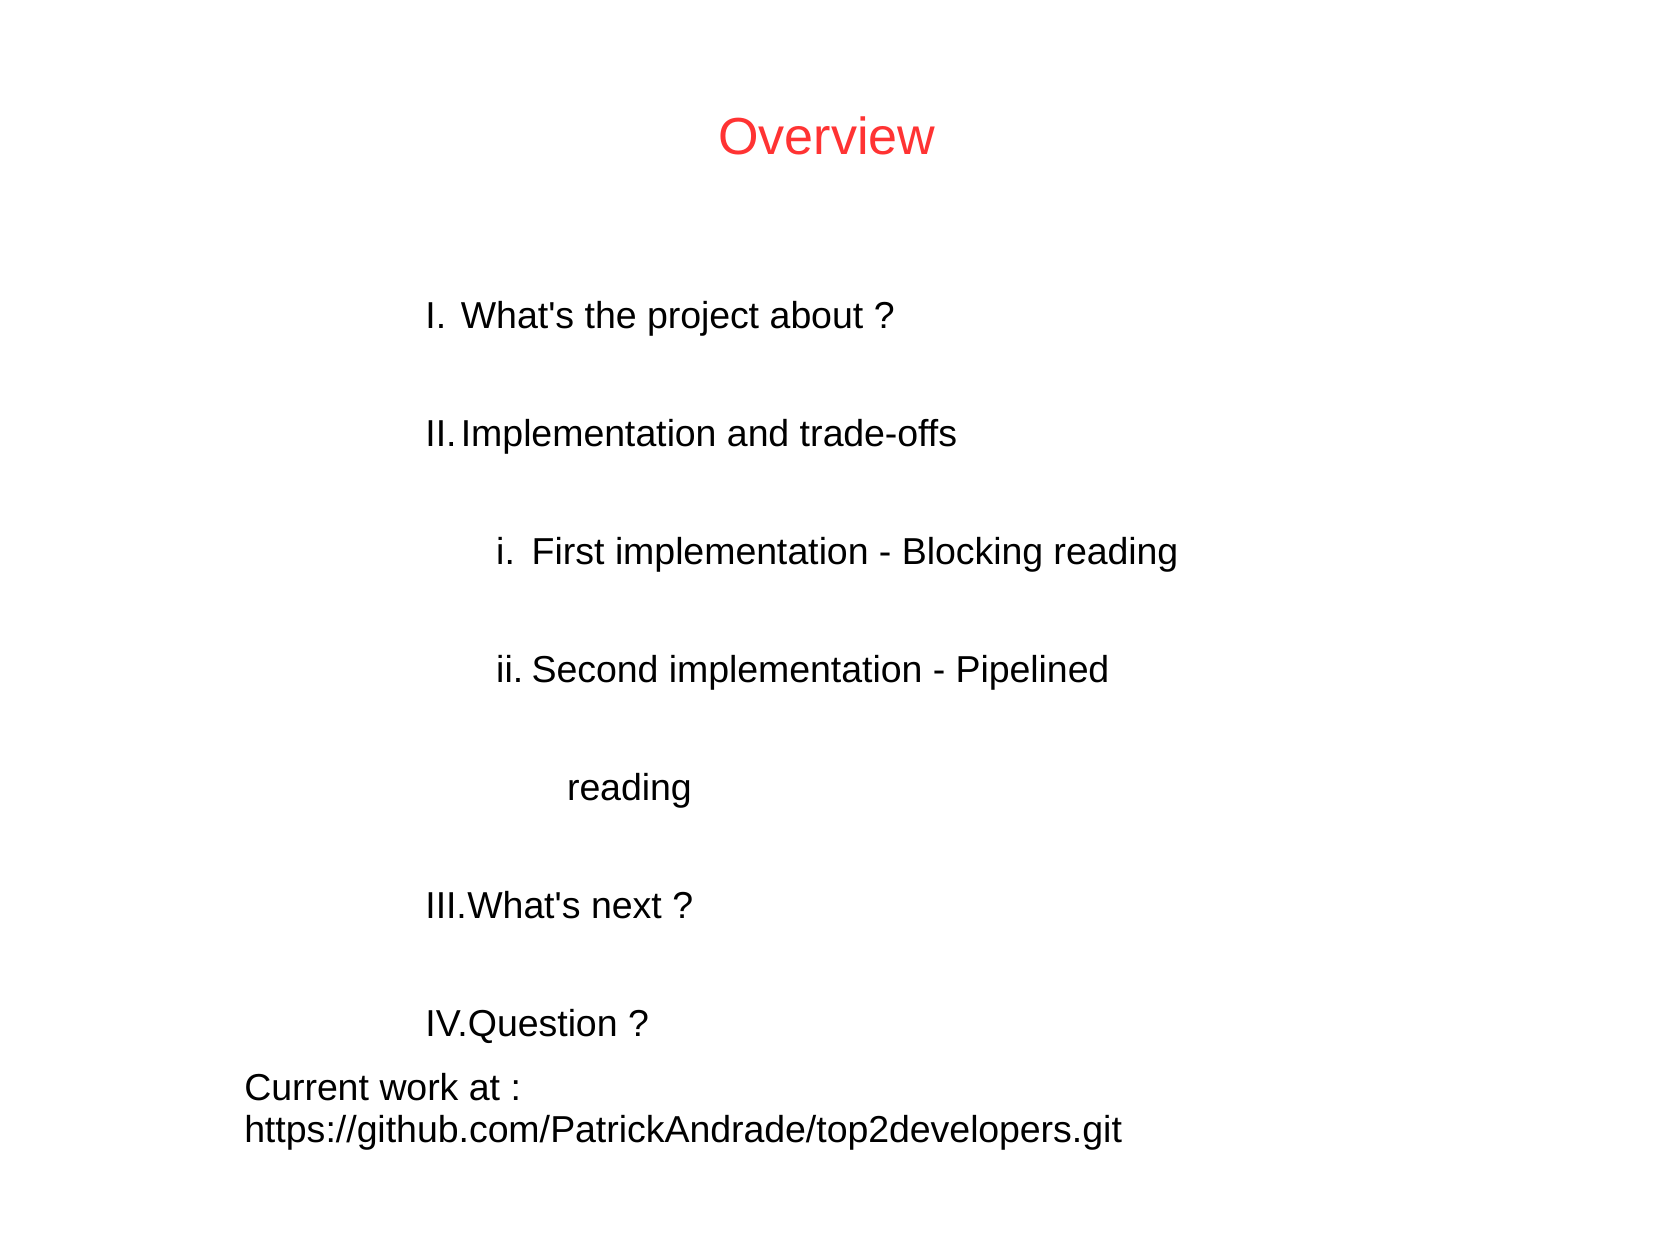

Overview
What's the project about ?
Implementation and trade-offs
First implementation - Blocking reading
Second implementation - Pipelined reading
What's next ?
Question ?
Current work at : https://github.com/PatrickAndrade/top2developers.git